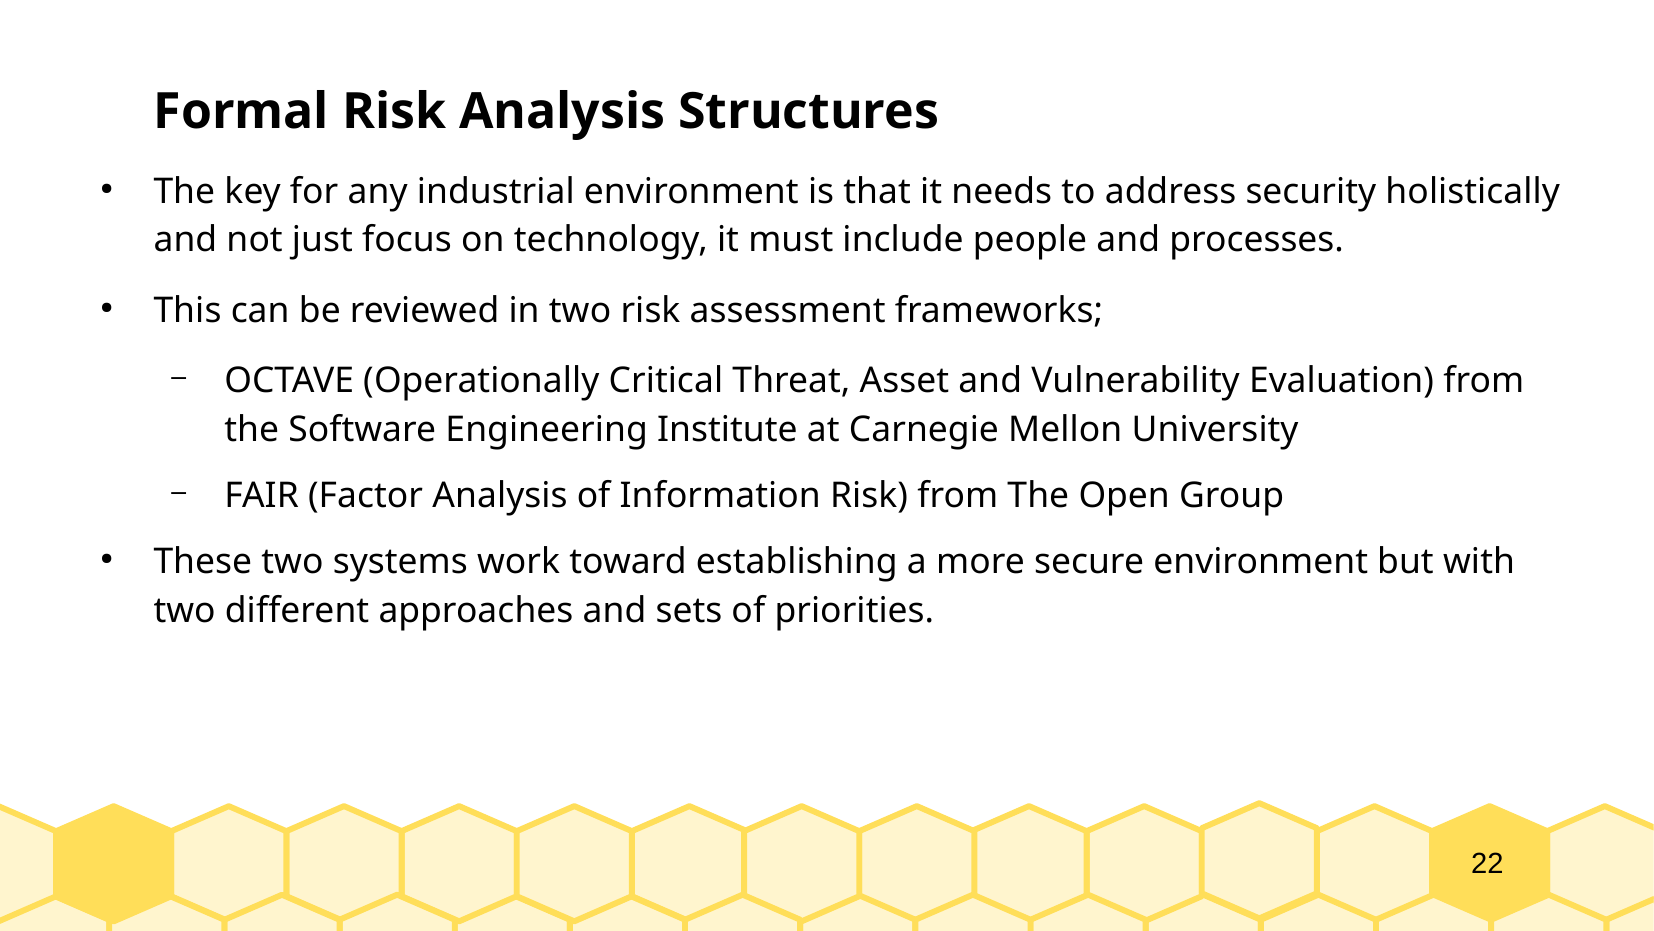

# Formal Risk Analysis Structures
The key for any industrial environment is that it needs to address security holistically and not just focus on technology, it must include people and processes.
This can be reviewed in two risk assessment frameworks;
OCTAVE (Operationally Critical Threat, Asset and Vulnerability Evaluation) from the Software Engineering Institute at Carnegie Mellon University
FAIR (Factor Analysis of Information Risk) from The Open Group
These two systems work toward establishing a more secure environment but with two different approaches and sets of priorities.